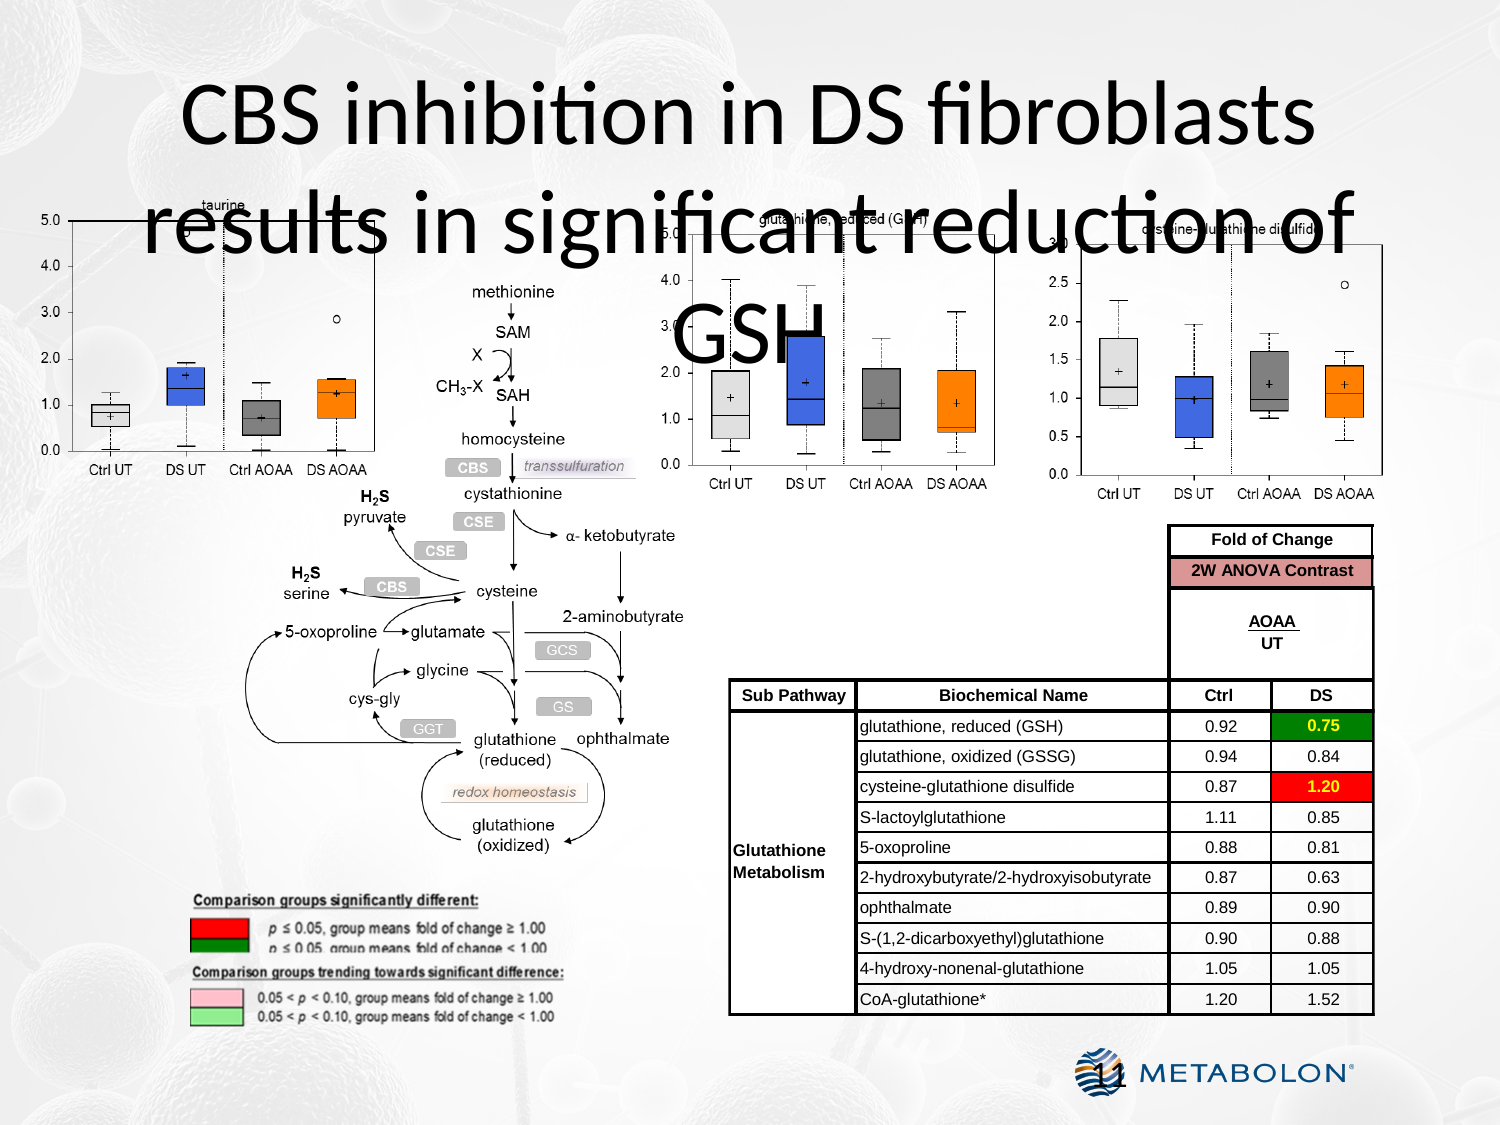

# CBS inhibition in DS fibroblasts results in significant reduction of GSH